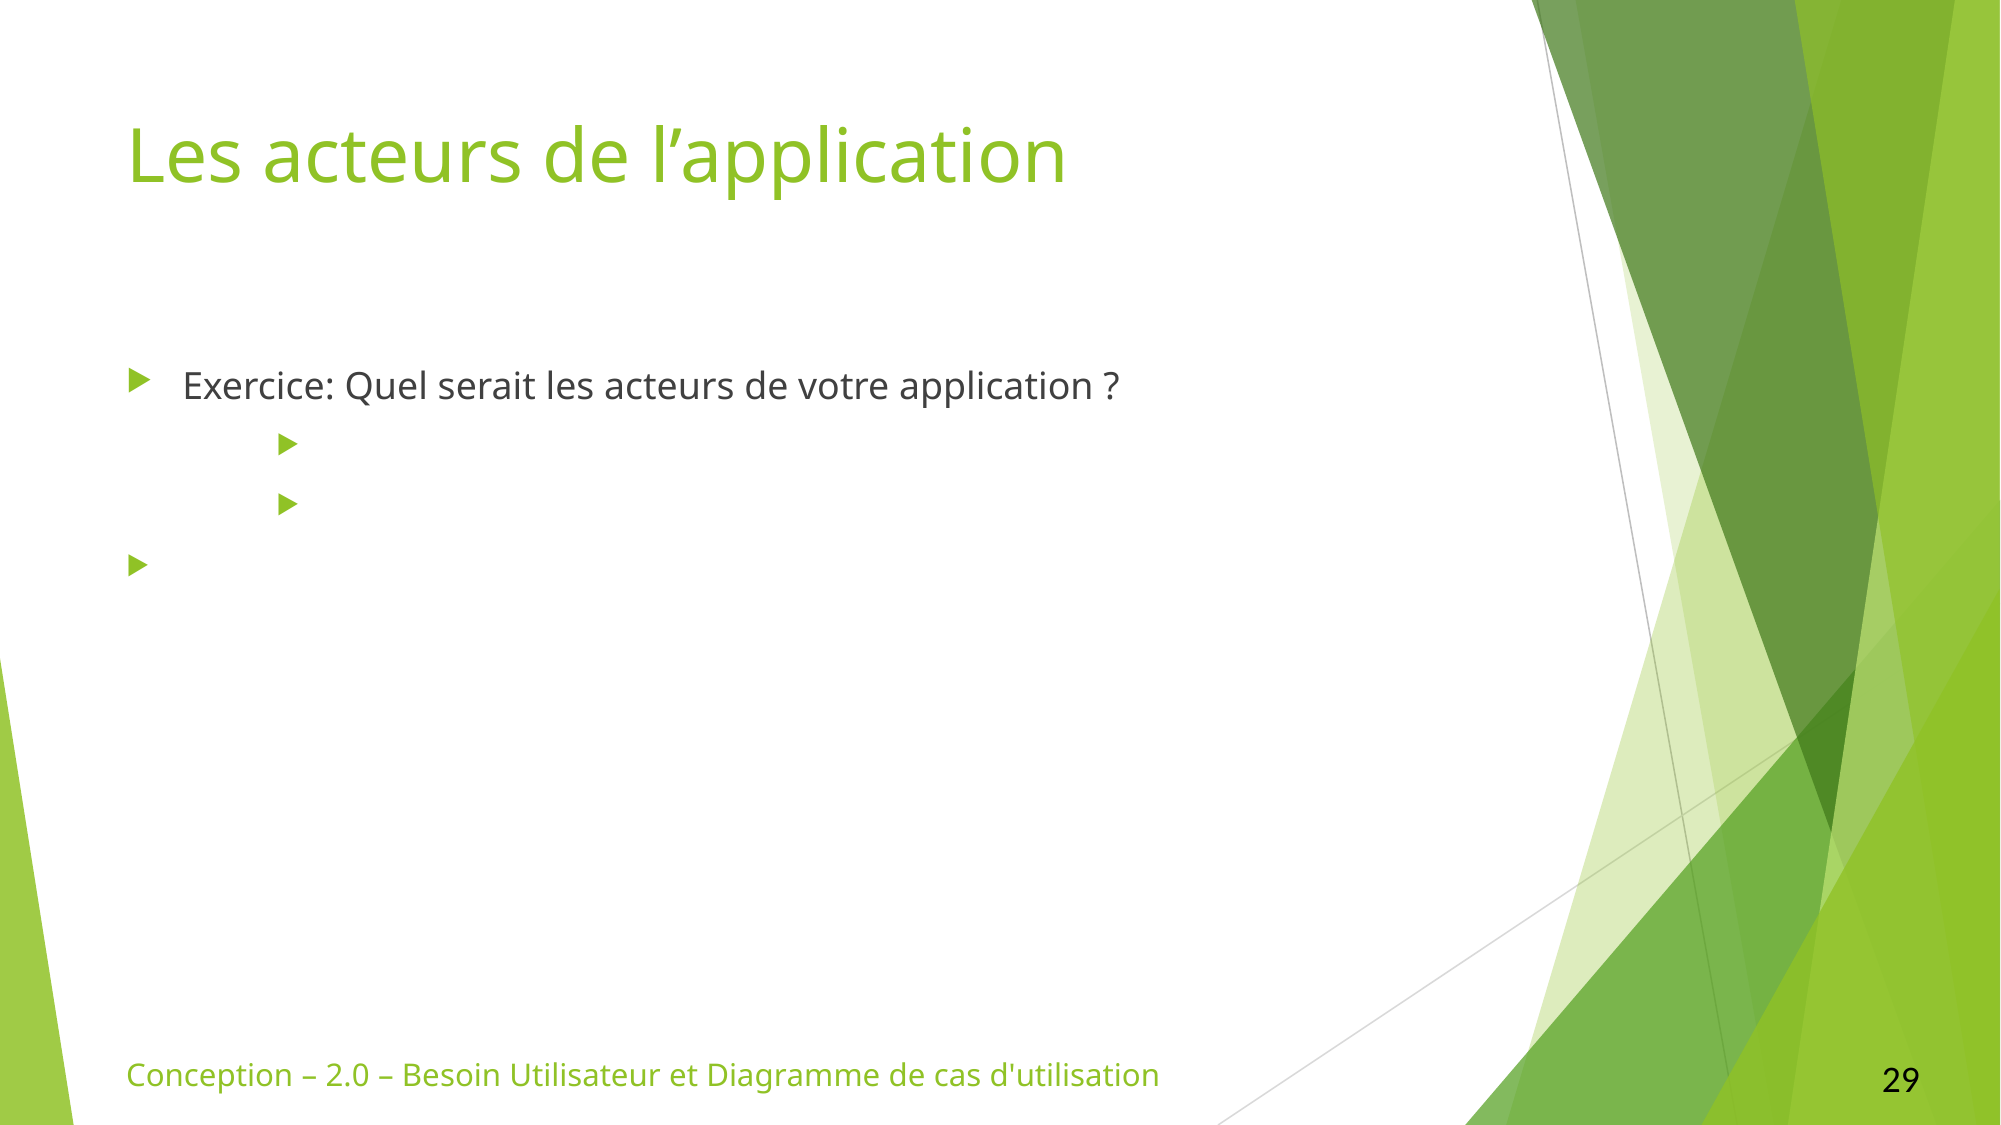

# Les acteurs de l’application
Exercice: Quel serait les acteurs de votre application ?
Conception – 2.0 – Besoin Utilisateur et Diagramme de cas d'utilisation